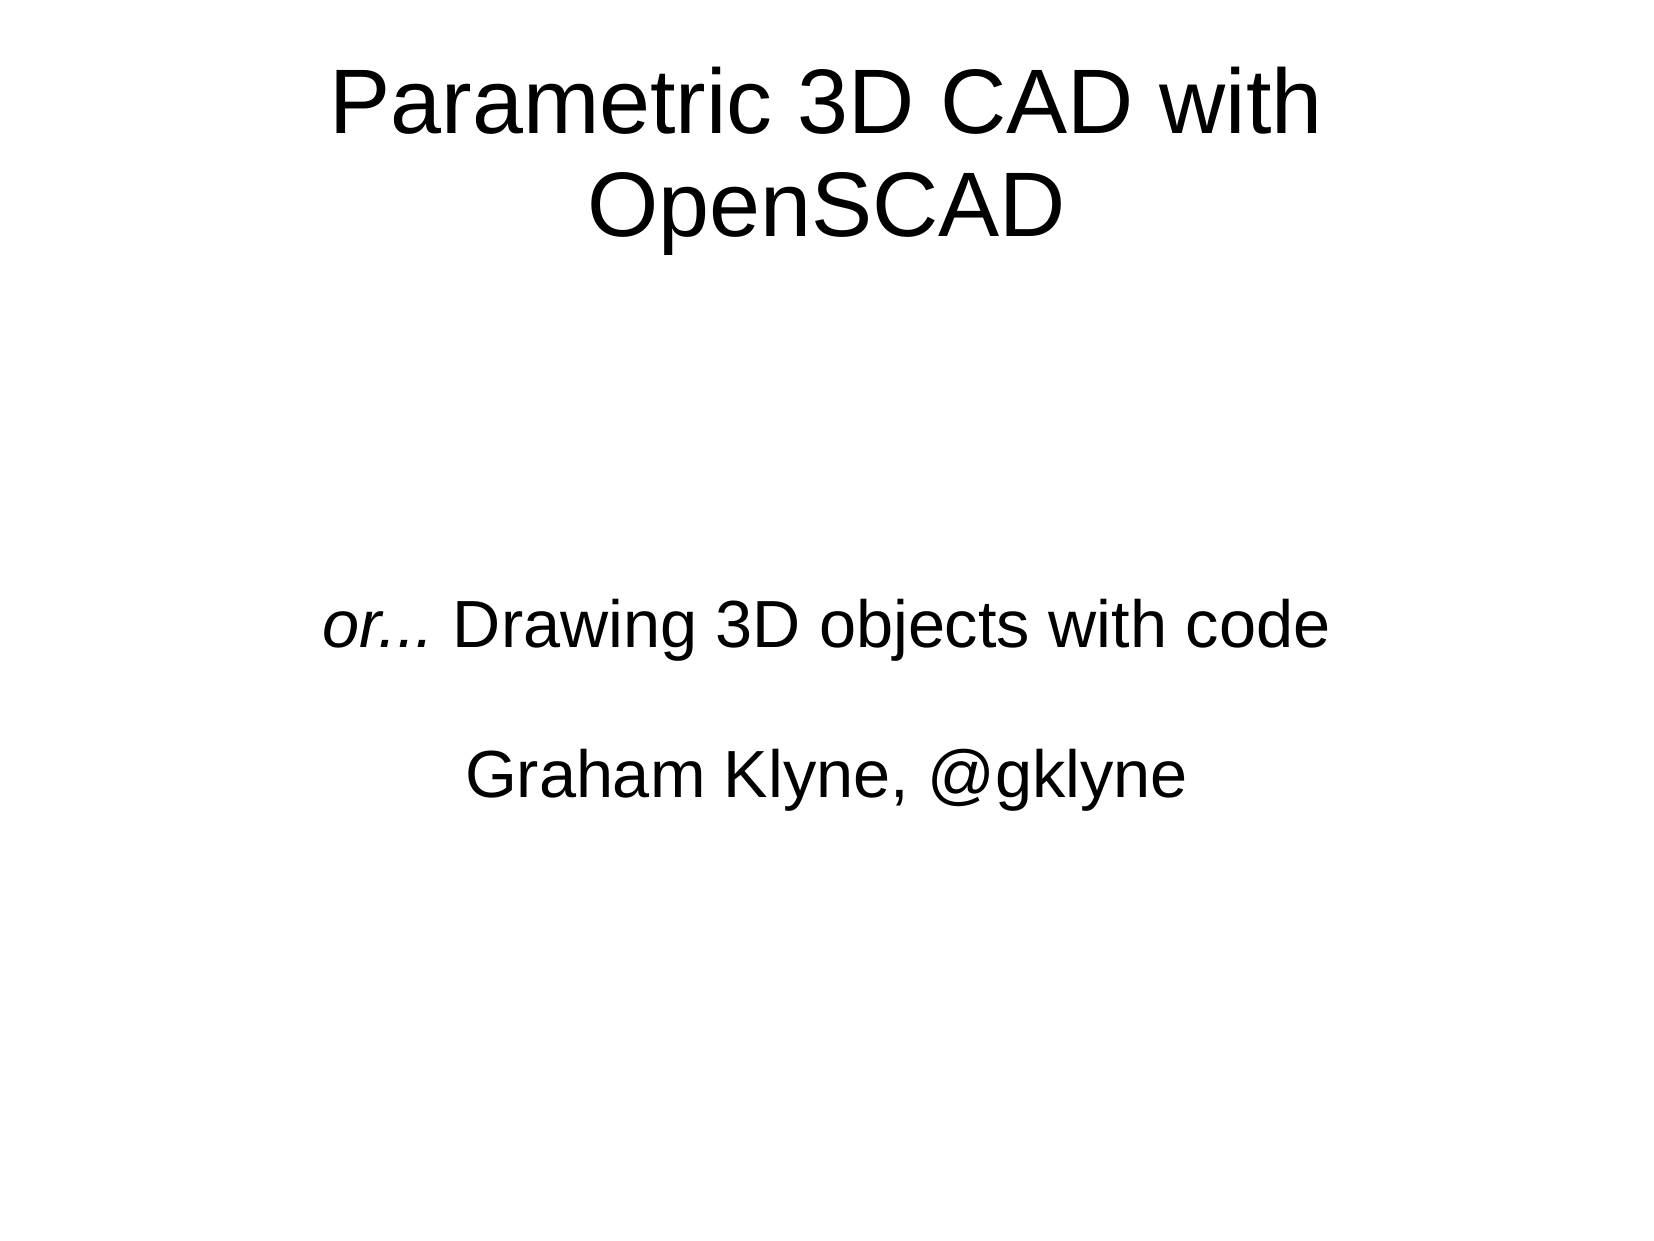

# Parametric 3D CAD with OpenSCAD
or... Drawing 3D objects with code
Graham Klyne, @gklyne